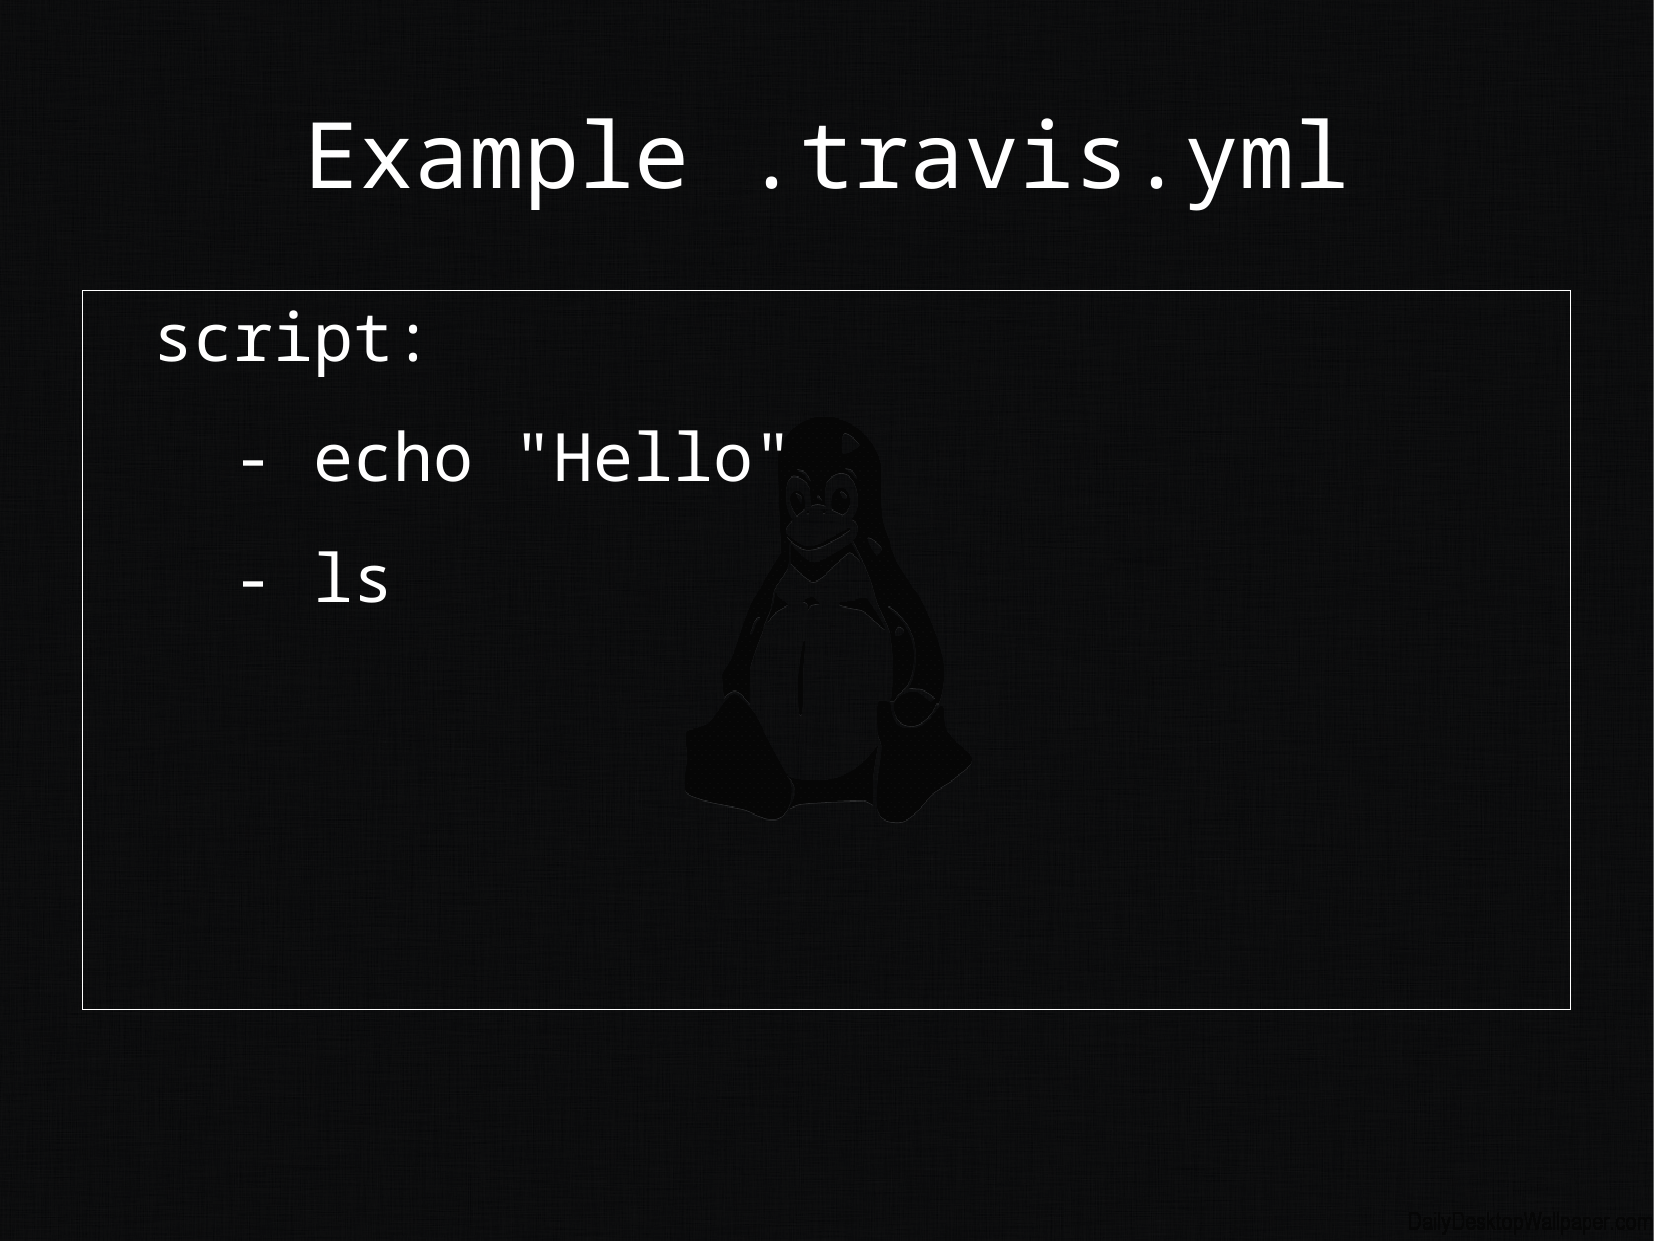

# Example .travis.yml
script:
 - echo "Hello"
 - ls